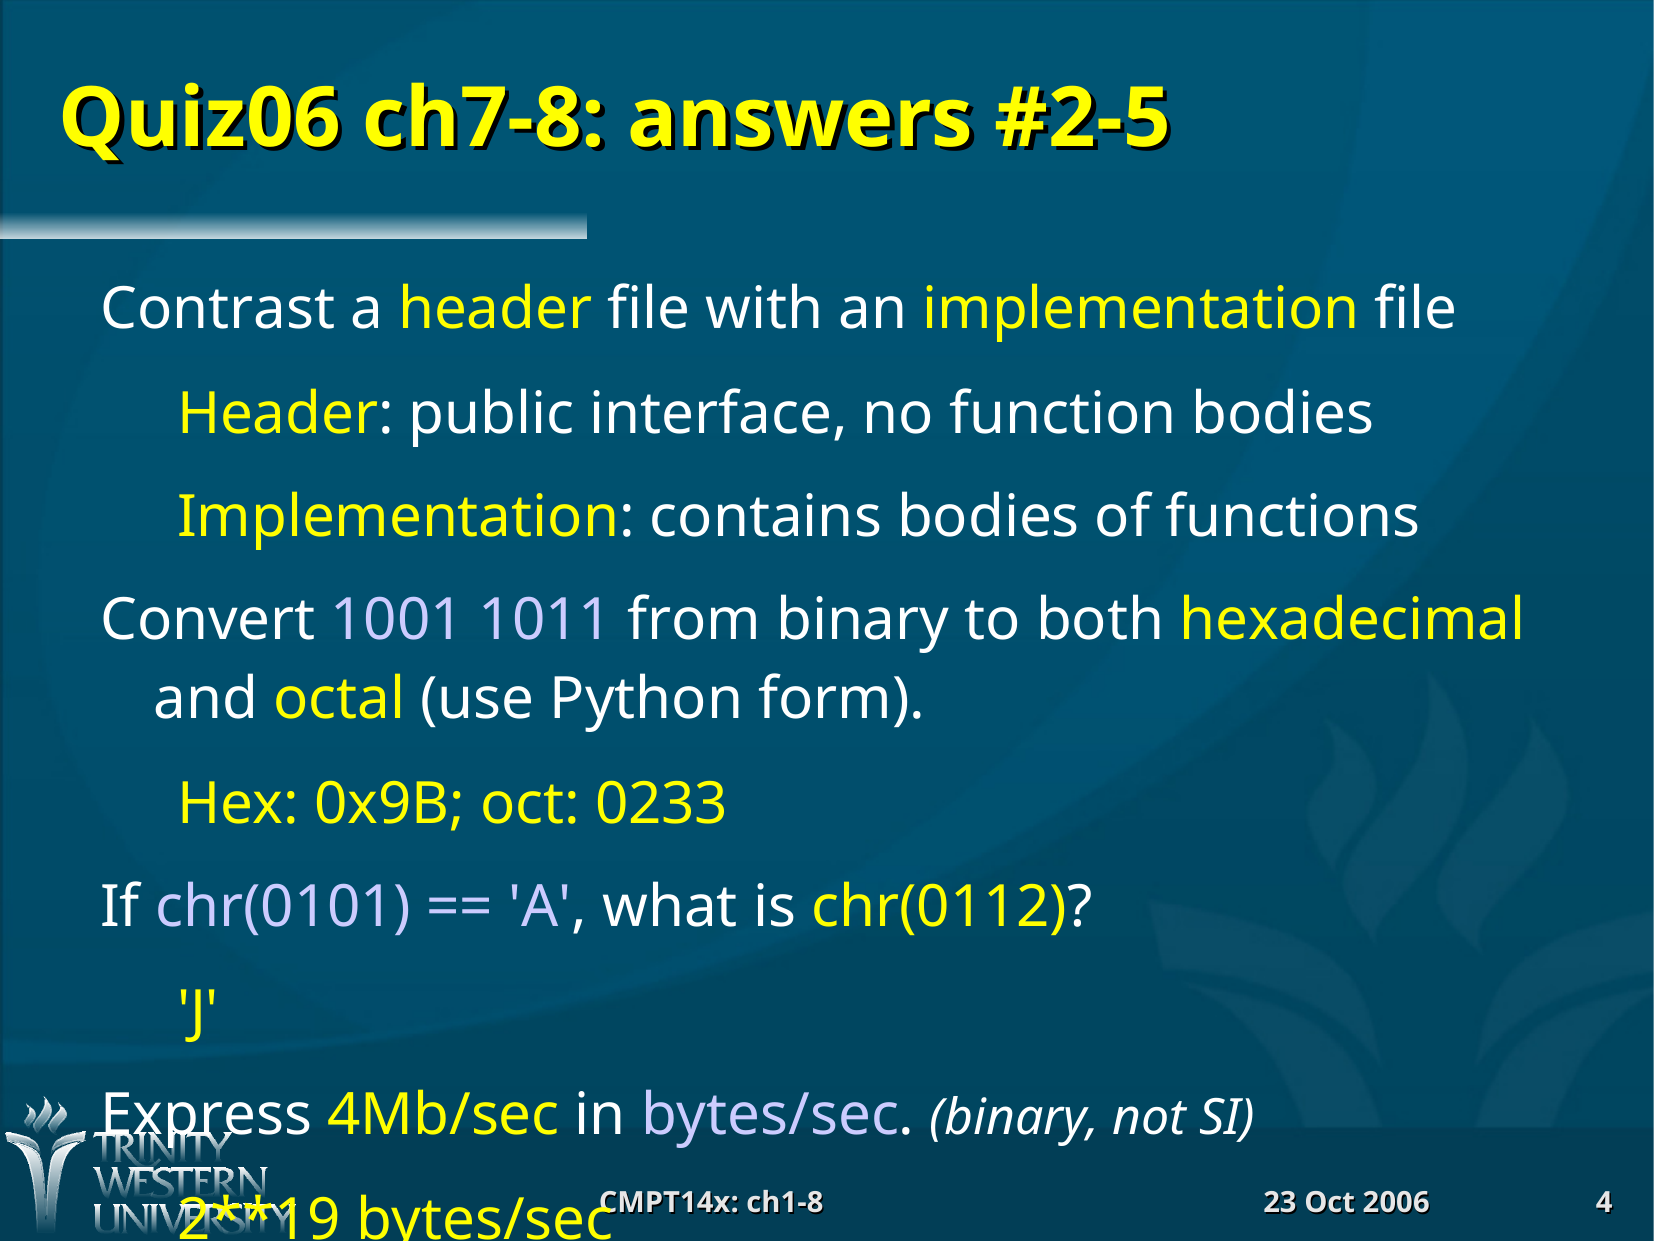

# Quiz06 ch7-8: answers #2-5
Contrast a header file with an implementation file
Header: public interface, no function bodies
Implementation: contains bodies of functions
Convert 1001 1011 from binary to both hexadecimal and octal (use Python form).
Hex: 0x9B; oct: 0233
If chr(0101) == 'A', what is chr(0112)?
'J'
Express 4Mb/sec in bytes/sec. (binary, not SI)
2**19 bytes/sec
CMPT14x: ch1-8
23 Oct 2006
4